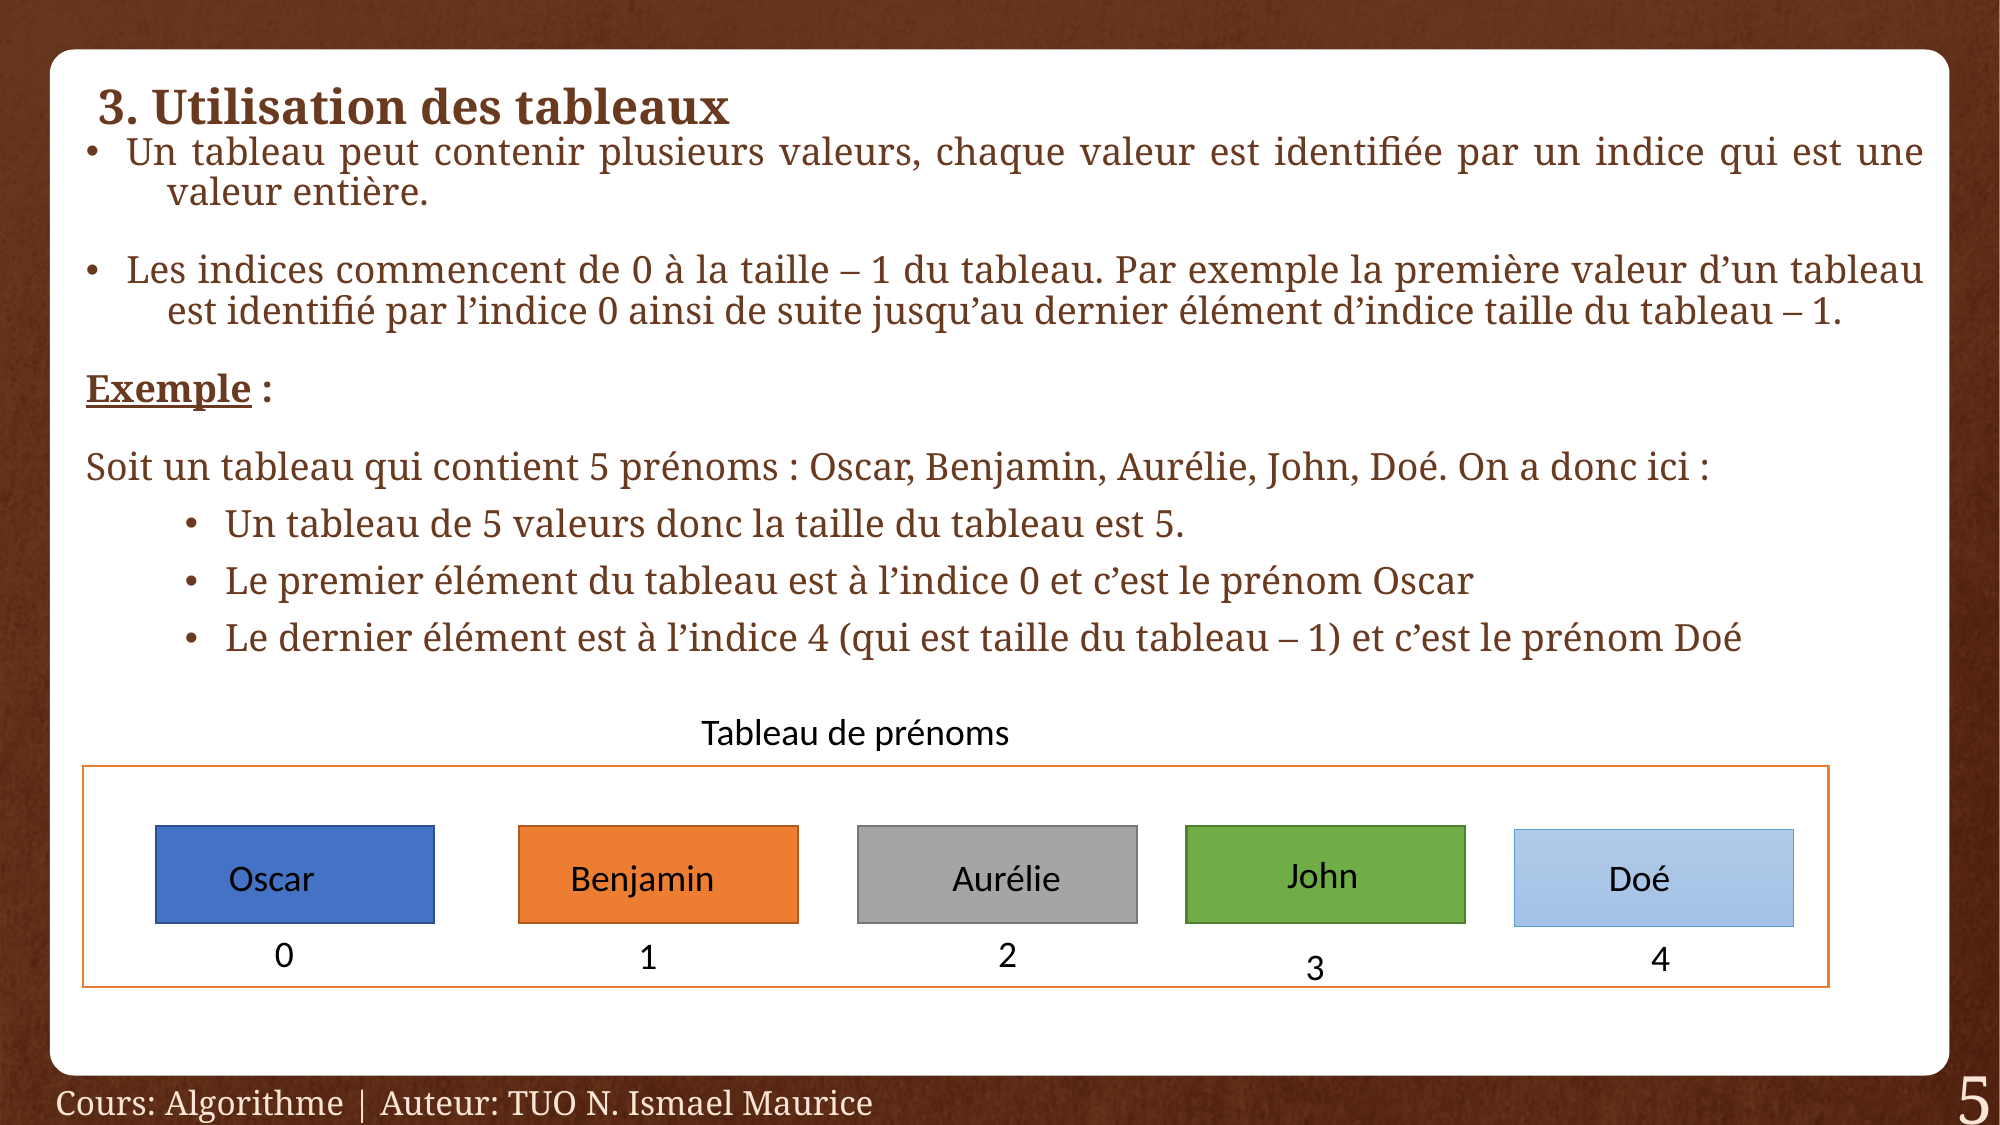

# 3. Utilisation des tableaux
Un tableau peut contenir plusieurs valeurs, chaque valeur est identifiée par un indice qui est une valeur entière.
Les indices commencent de 0 à la taille – 1 du tableau. Par exemple la première valeur d’un tableau est identifié par l’indice 0 ainsi de suite jusqu’au dernier élément d’indice taille du tableau – 1.
Exemple :
Soit un tableau qui contient 5 prénoms : Oscar, Benjamin, Aurélie, John, Doé. On a donc ici :
Un tableau de 5 valeurs donc la taille du tableau est 5.
Le premier élément du tableau est à l’indice 0 et c’est le prénom Oscar
Le dernier élément est à l’indice 4 (qui est taille du tableau – 1) et c’est le prénom Doé
Tableau de prénoms
John
Oscar
Benjamin
Aurélie
Doé
2
0
1
4
3
5
Cours: Algorithme | Auteur: TUO N. Ismael Maurice